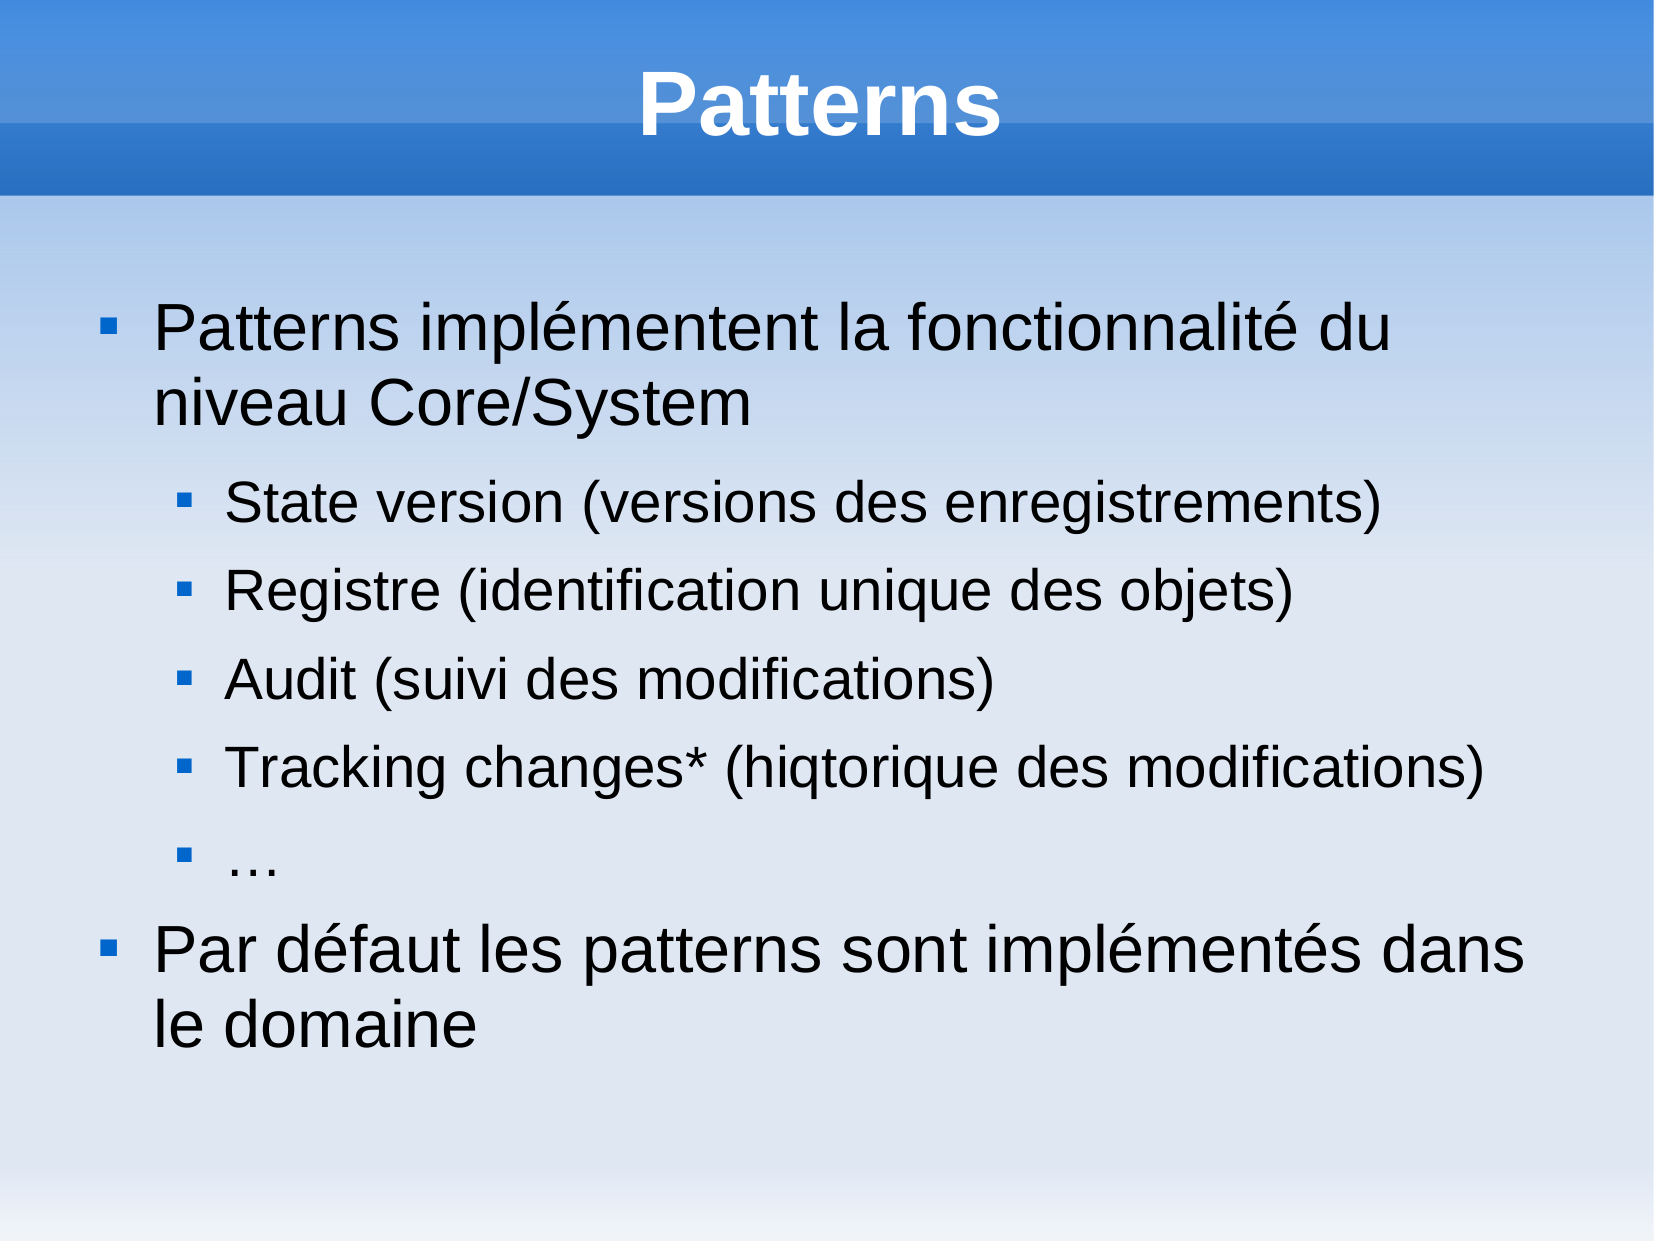

# Patterns
Patterns implémentent la fonctionnalité du niveau Core/System
State version (versions des enregistrements)
Registre (identification unique des objets)
Audit (suivi des modifications)
Tracking changes* (hiqtorique des modifications)
…
Par défaut les patterns sont implémentés dans le domaine